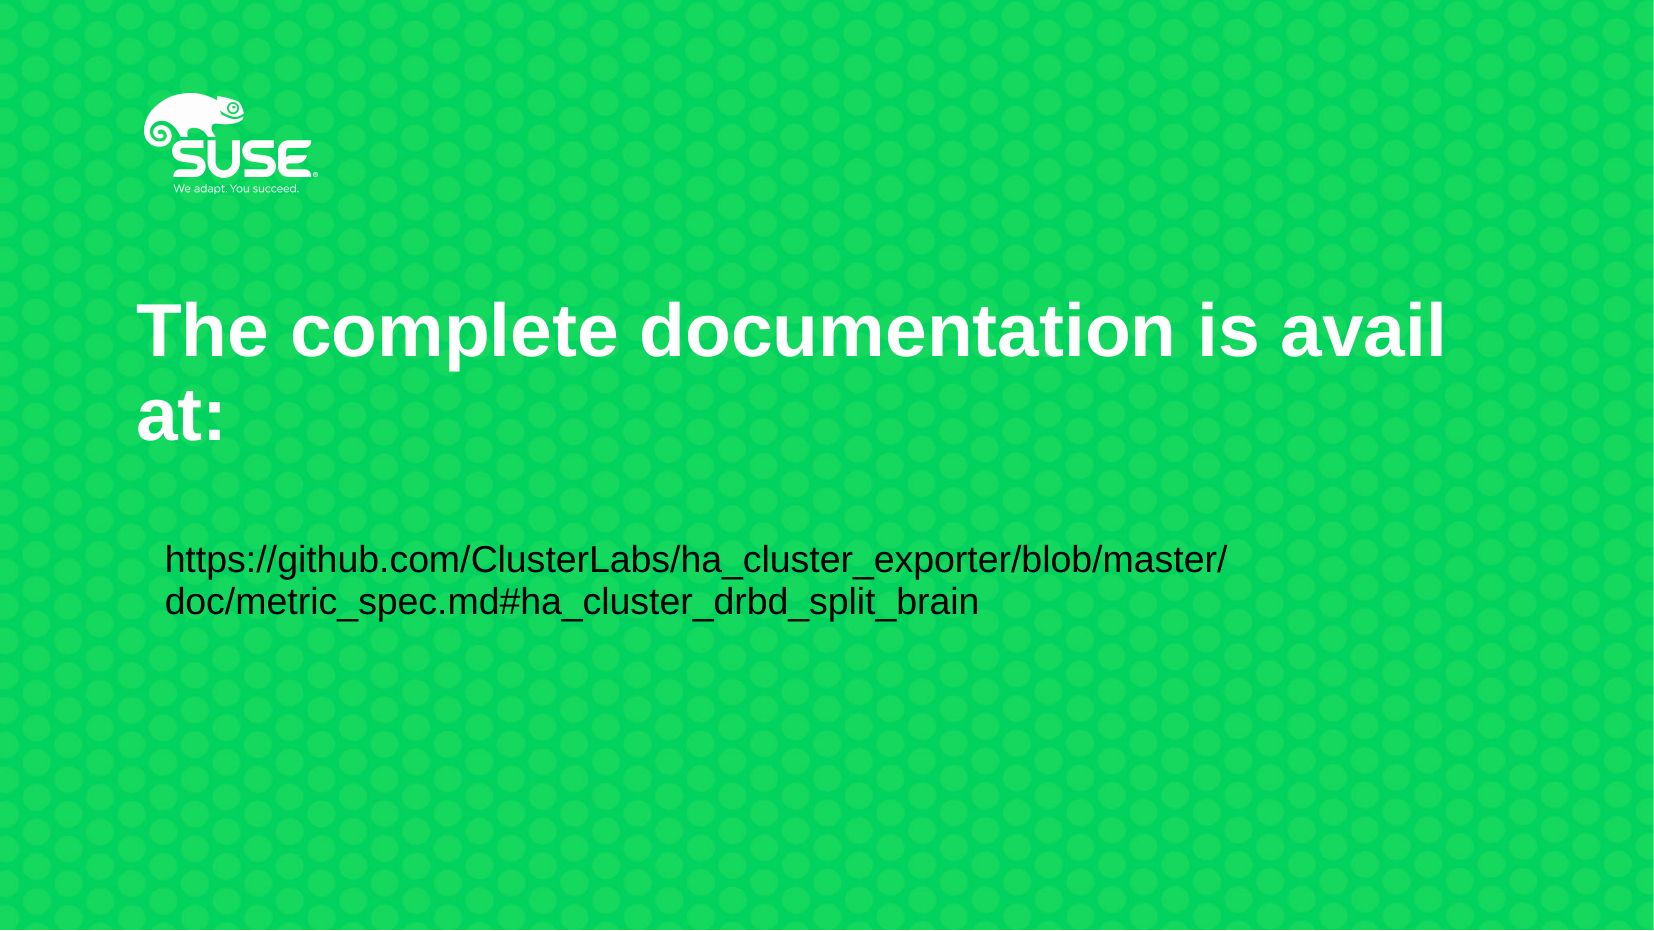

# The complete documentation is avail at:
https://github.com/ClusterLabs/ha_cluster_exporter/blob/master/doc/metric_spec.md#ha_cluster_drbd_split_brain